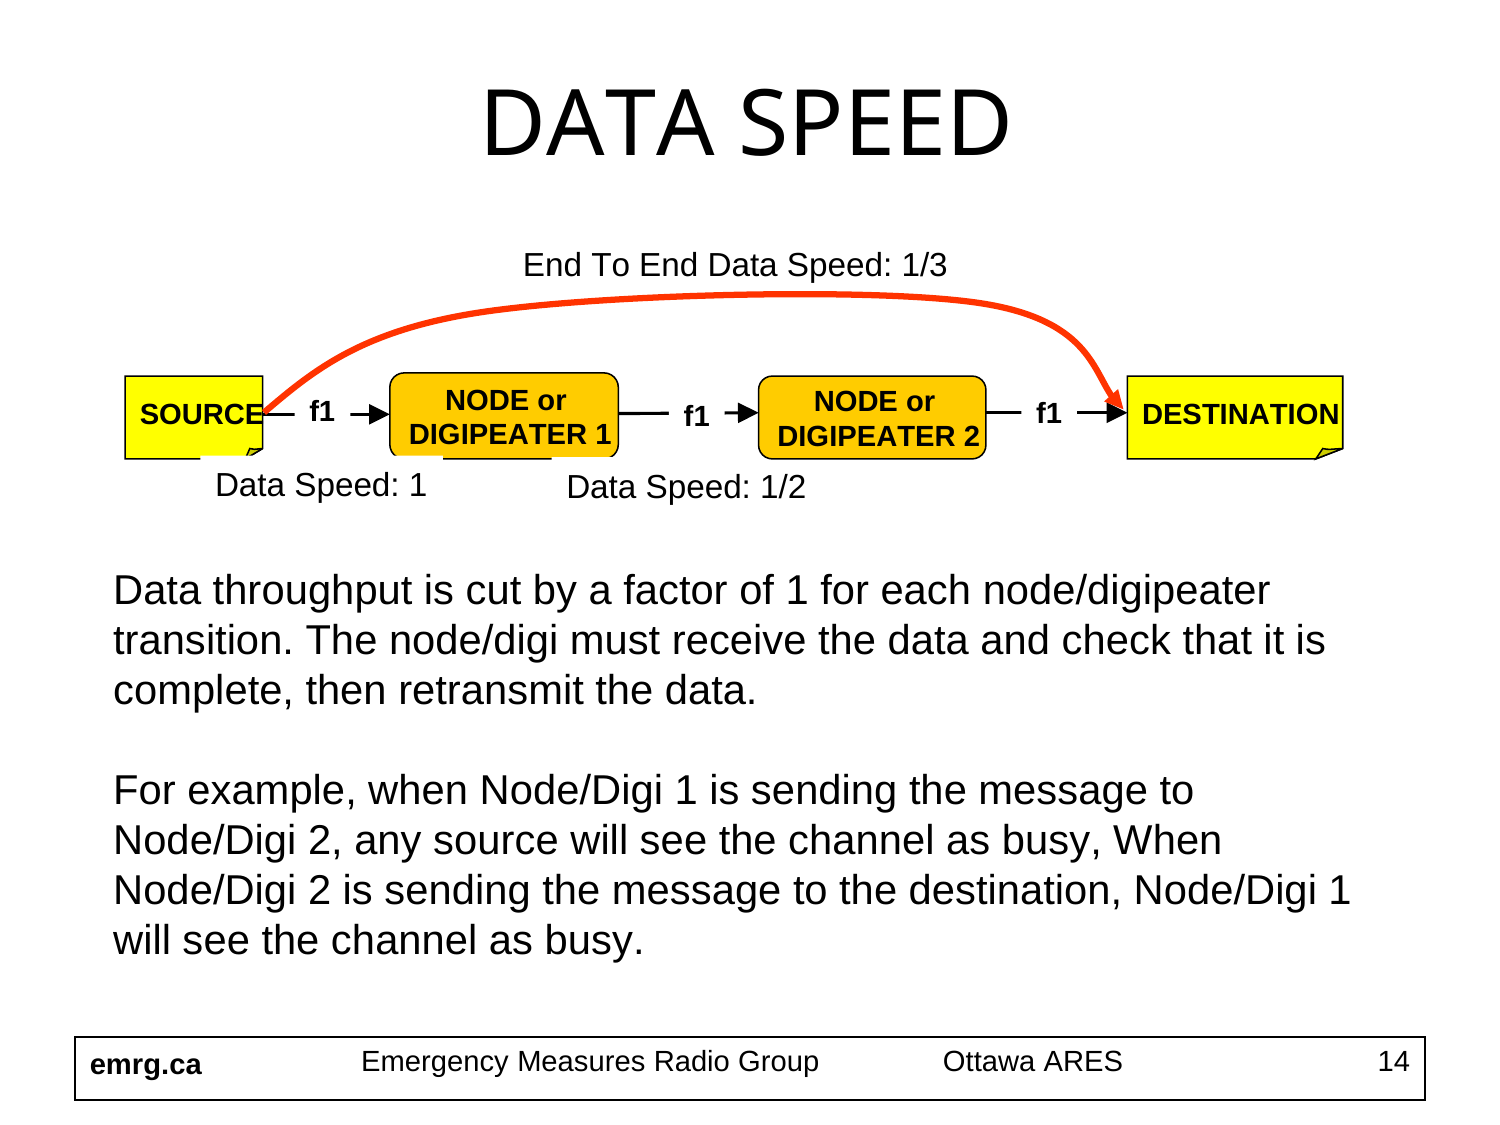

DATA SPEED
End To End Data Speed: 1/3
NODE or
DIGIPEATER 1
SOURCE
NODE or
DIGIPEATER 2
DESTINATION
f1
f1
f1
Data Speed: 1
Data Speed: 1/2
Data throughput is cut by a factor of 1 for each node/digipeater transition. The node/digi must receive the data and check that it is complete, then retransmit the data.
For example, when Node/Digi 1 is sending the message to Node/Digi 2, any source will see the channel as busy, When Node/Digi 2 is sending the message to the destination, Node/Digi 1 will see the channel as busy.
Emergency Measures Radio Group Ottawa ARES
14